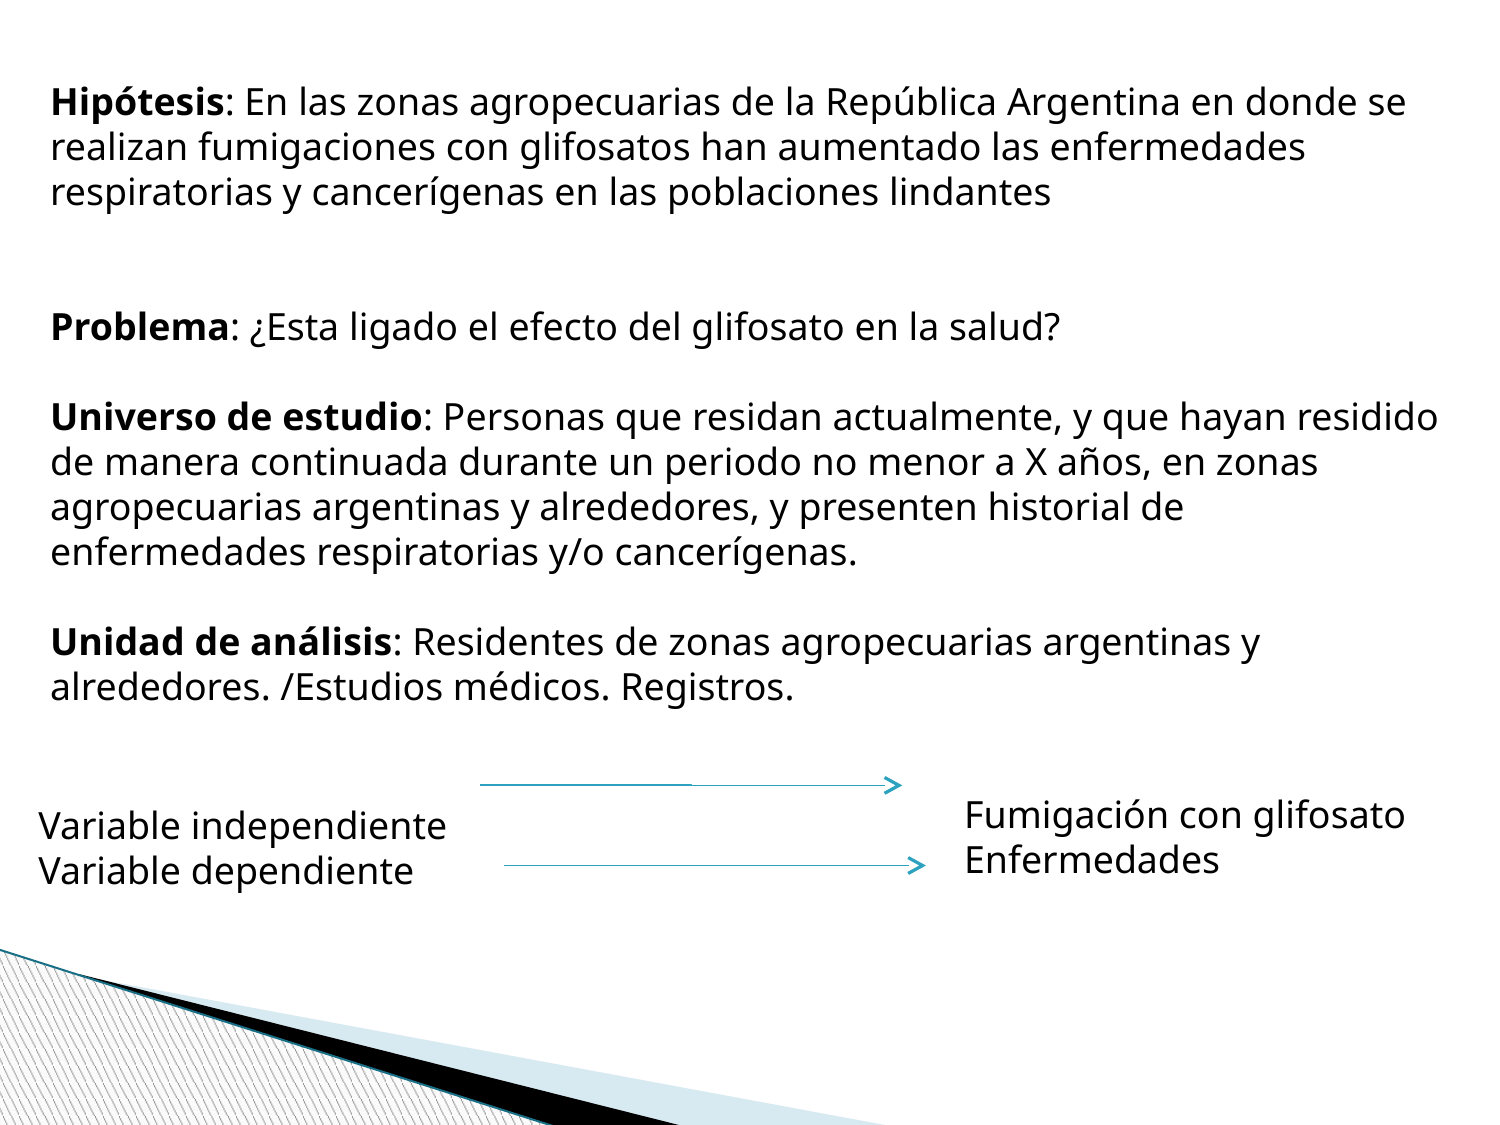

Hipótesis: En las zonas agropecuarias de la República Argentina en donde se realizan fumigaciones con glifosatos han aumentado las enfermedades respiratorias y cancerígenas en las poblaciones lindantes
Problema: ¿Esta ligado el efecto del glifosato en la salud?
Universo de estudio: Personas que residan actualmente, y que hayan residido de manera continuada durante un periodo no menor a X años, en zonas agropecuarias argentinas y alrededores, y presenten historial de enfermedades respiratorias y/o cancerígenas.
Unidad de análisis: Residentes de zonas agropecuarias argentinas y alrededores. /Estudios médicos. Registros.
Fumigación con glifosato
Enfermedades
Variable independiente
Variable dependiente